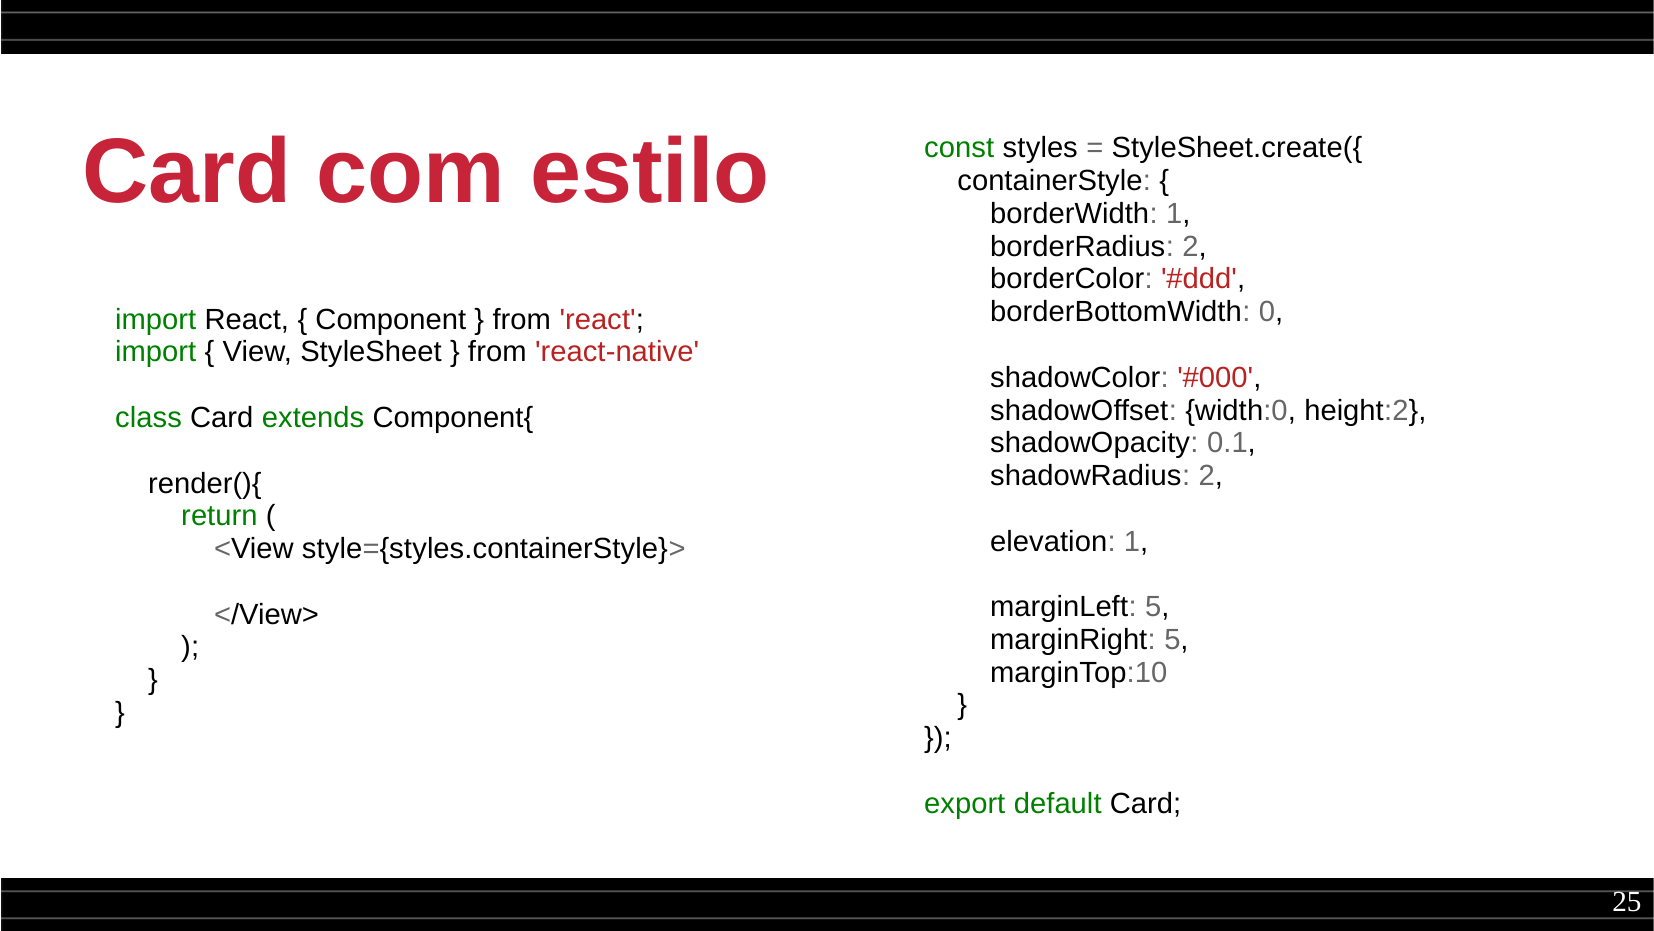

# Card com estilo
const styles = StyleSheet.create({
 containerStyle: {
 borderWidth: 1,
 borderRadius: 2,
 borderColor: '#ddd',
 borderBottomWidth: 0,
 shadowColor: '#000',
 shadowOffset: {width:0, height:2},
 shadowOpacity: 0.1,
 shadowRadius: 2,
 elevation: 1,
 marginLeft: 5,
 marginRight: 5,
 marginTop:10
 }
});
export default Card;
import React, { Component } from 'react';
import { View, StyleSheet } from 'react-native'
class Card extends Component{
 render(){
 return (
 <View style={styles.containerStyle}>
 </View>
 );
 }
}